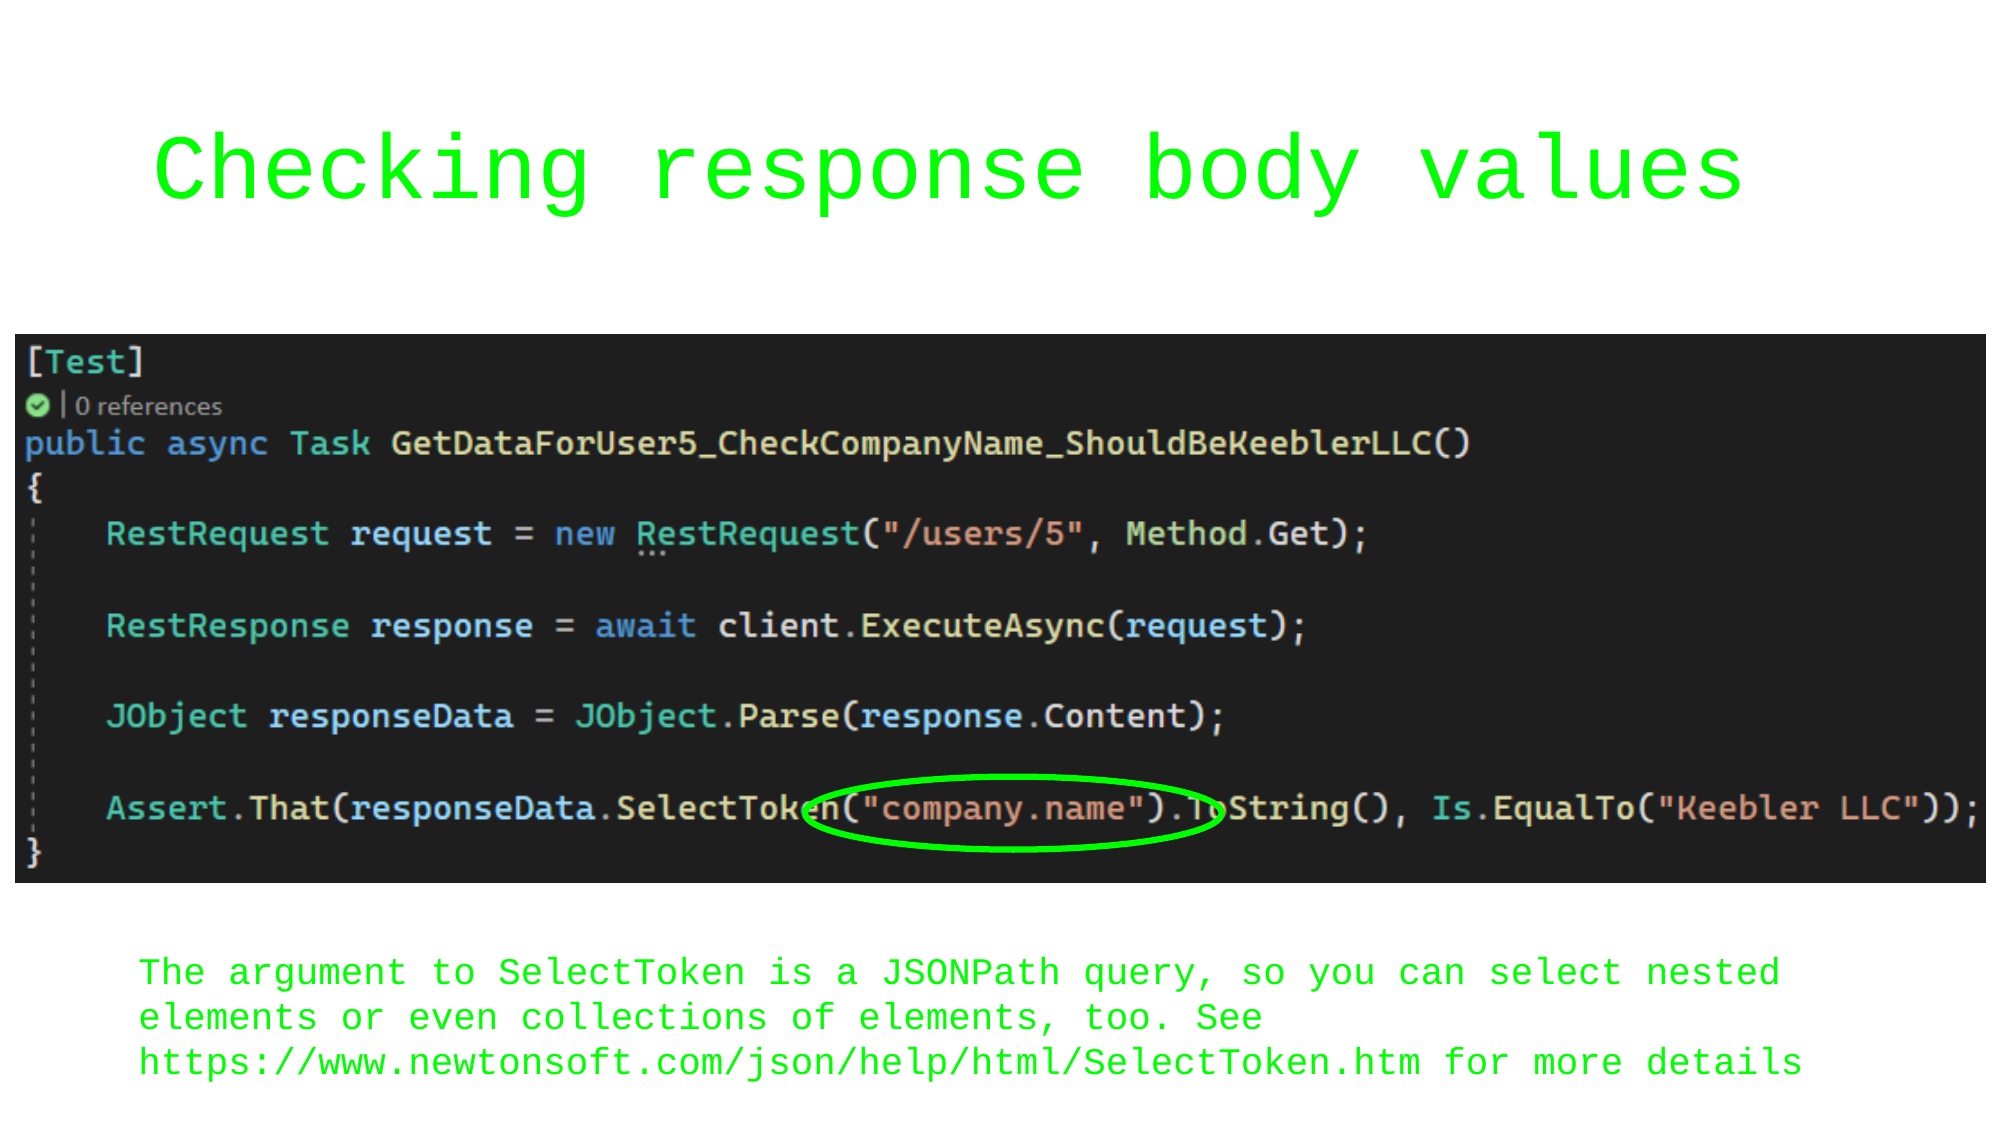

# Checking response body values
The argument to SelectToken is a JSONPath query, so you can select nested elements or even collections of elements, too. See https://www.newtonsoft.com/json/help/html/SelectToken.htm for more details